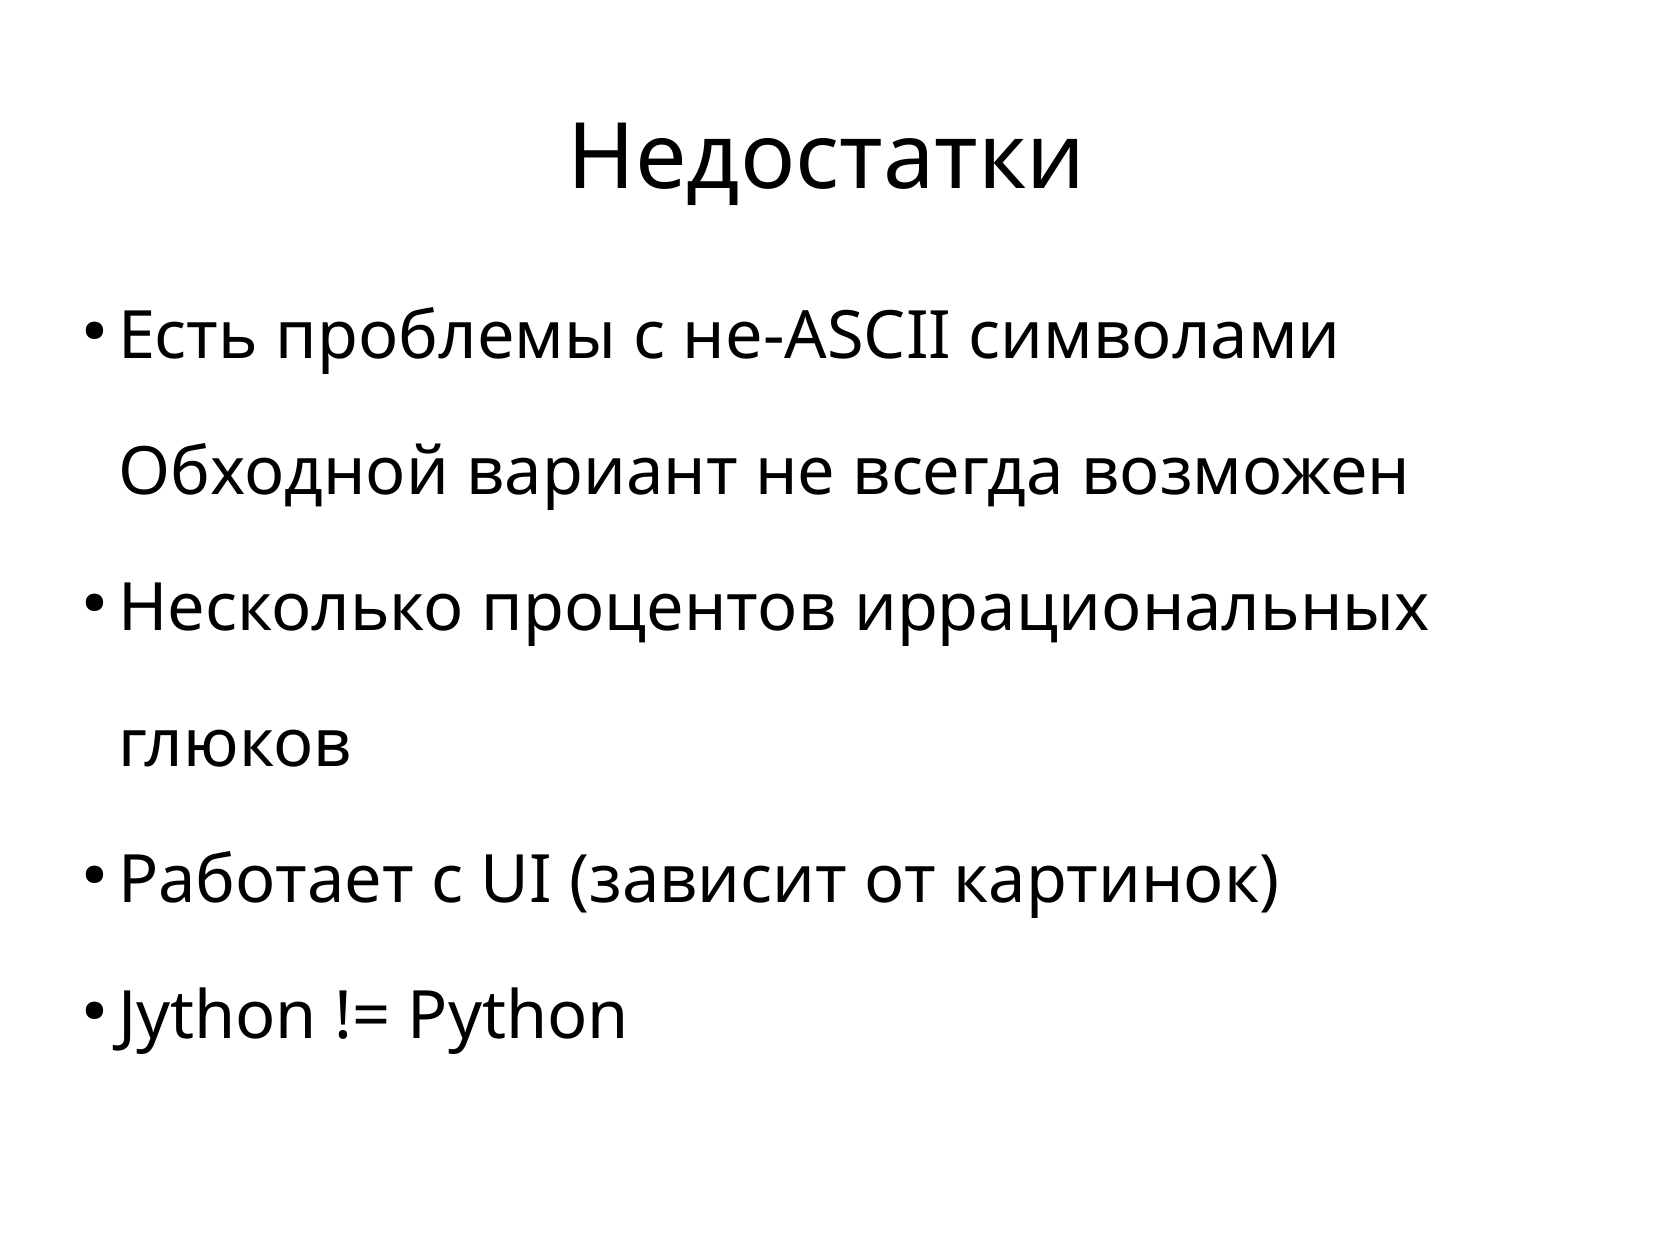

# Недостатки
Есть проблемы с не-ASCII символами Обходной вариант не всегда возможен
Несколько процентов иррациональных глюков
Работает с UI (зависит от картинок)
Jython != Python